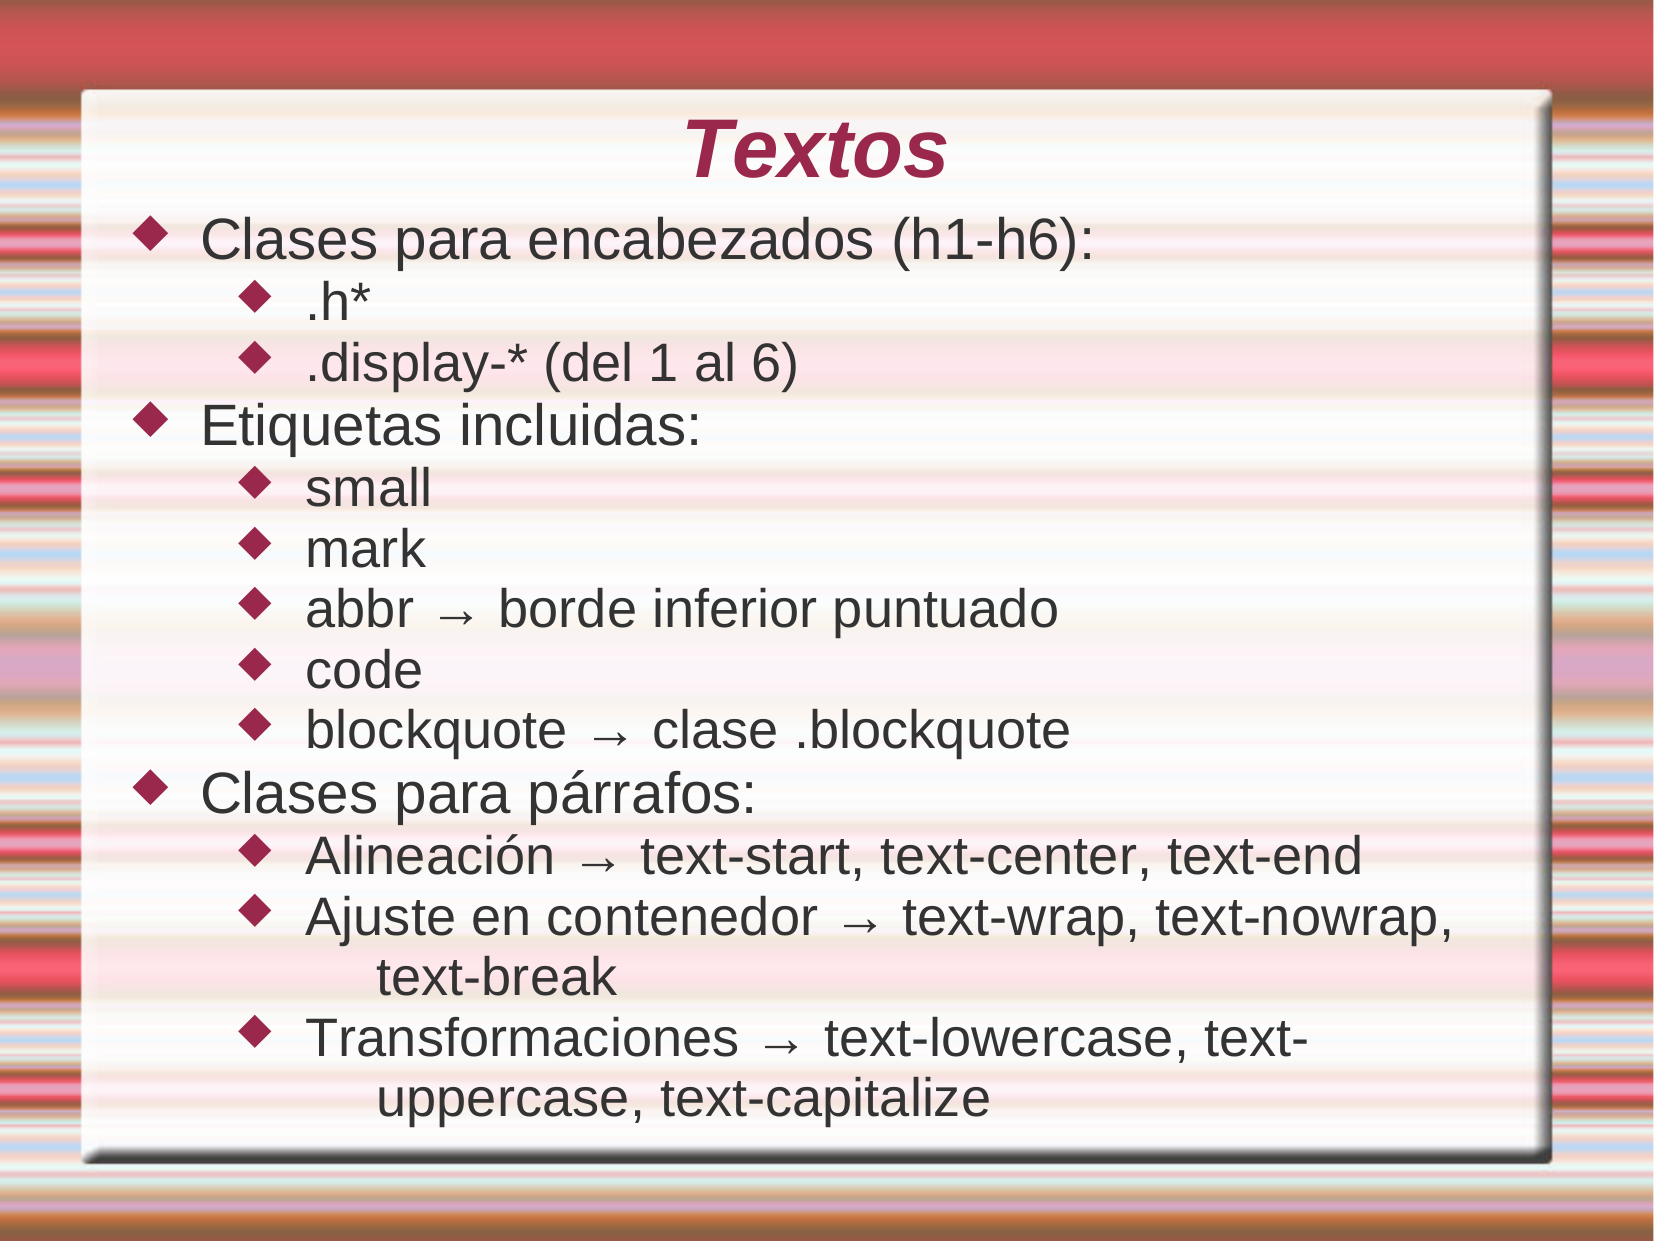

# Textos
Clases para encabezados (h1-h6):
.h*
.display-* (del 1 al 6)
Etiquetas incluidas:
small
mark
abbr → borde inferior puntuado
code
blockquote → clase .blockquote
Clases para párrafos:
Alineación → text-start, text-center, text-end
Ajuste en contenedor → text-wrap, text-nowrap, text-break
Transformaciones → text-lowercase, text-uppercase, text-capitalize